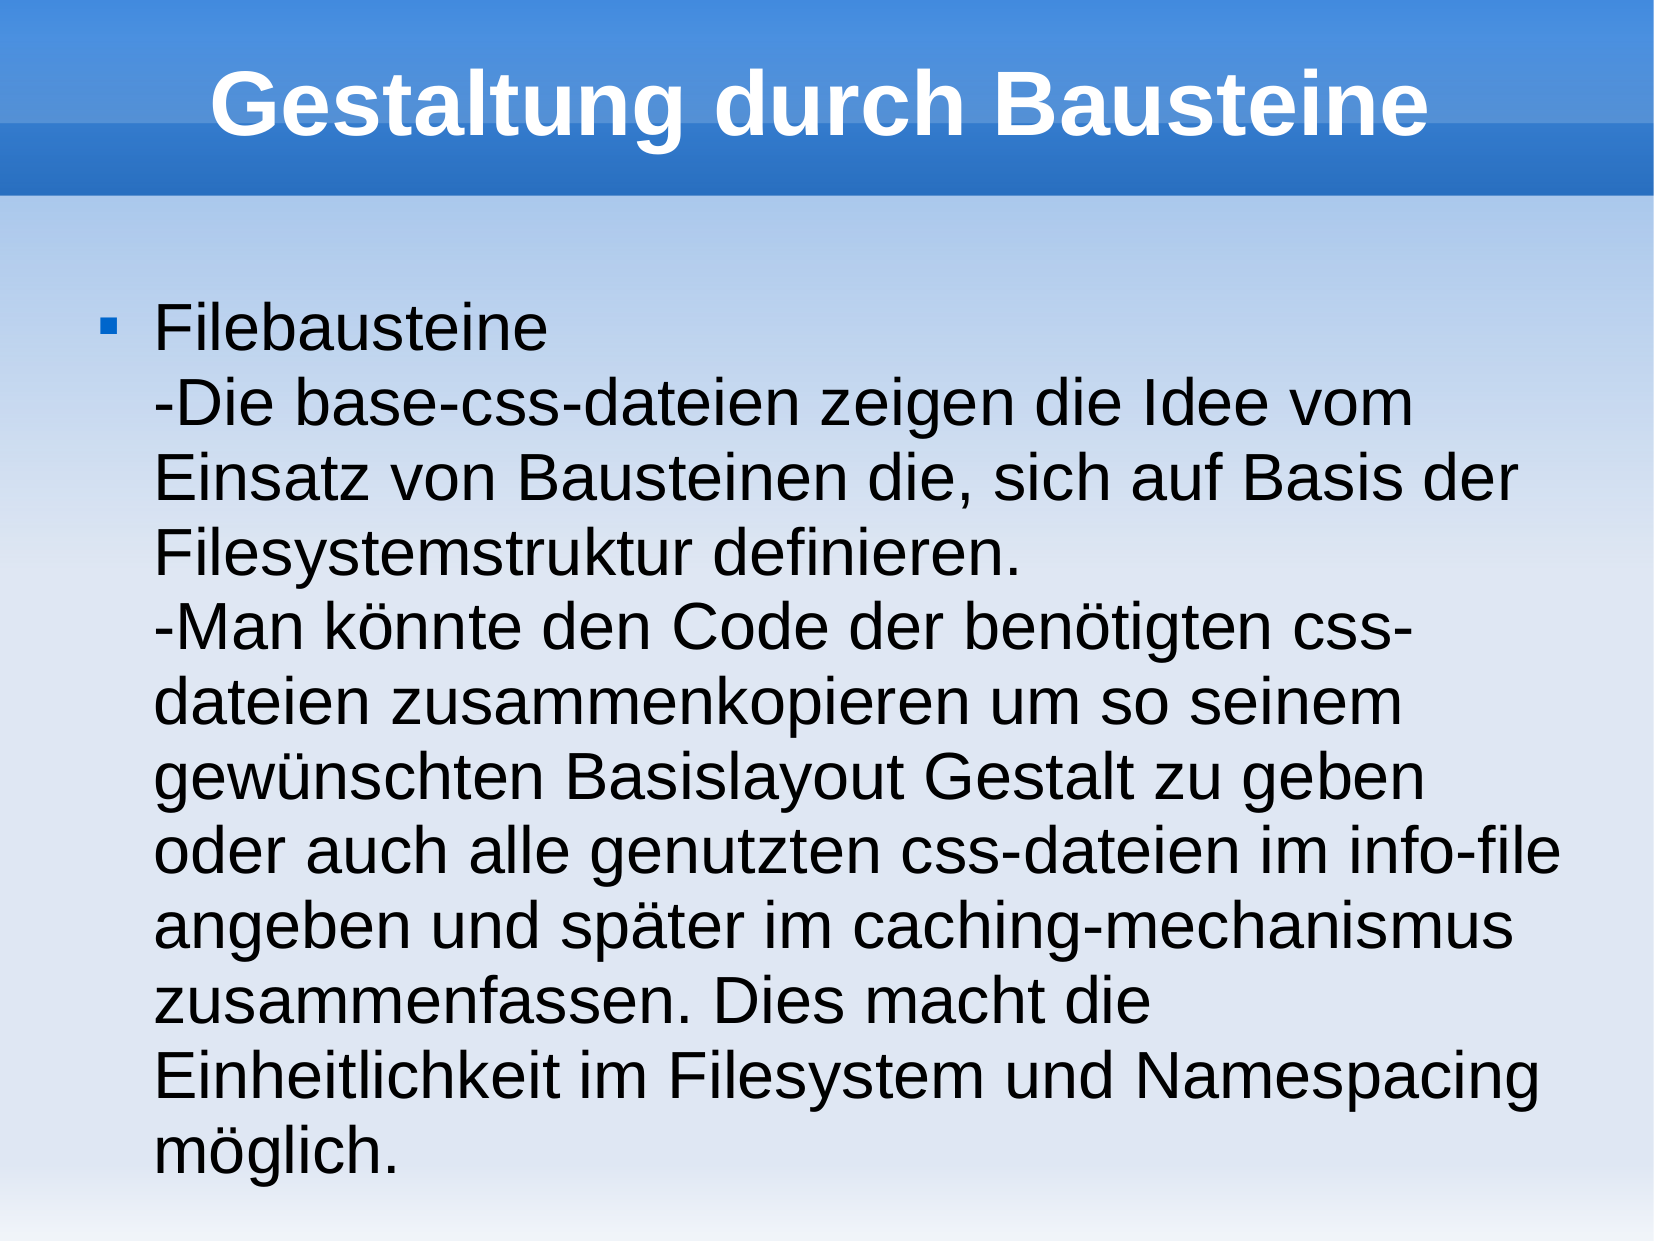

# Gestaltung durch Bausteine
Filebausteine
-Die base-css-dateien zeigen die Idee vom Einsatz von Bausteinen die, sich auf Basis der Filesystemstruktur definieren.
-Man könnte den Code der benötigten css-dateien zusammenkopieren um so seinem gewünschten Basislayout Gestalt zu geben oder auch alle genutzten css-dateien im info-file angeben und später im caching-mechanismus zusammenfassen. Dies macht die Einheitlichkeit im Filesystem und Namespacing möglich.